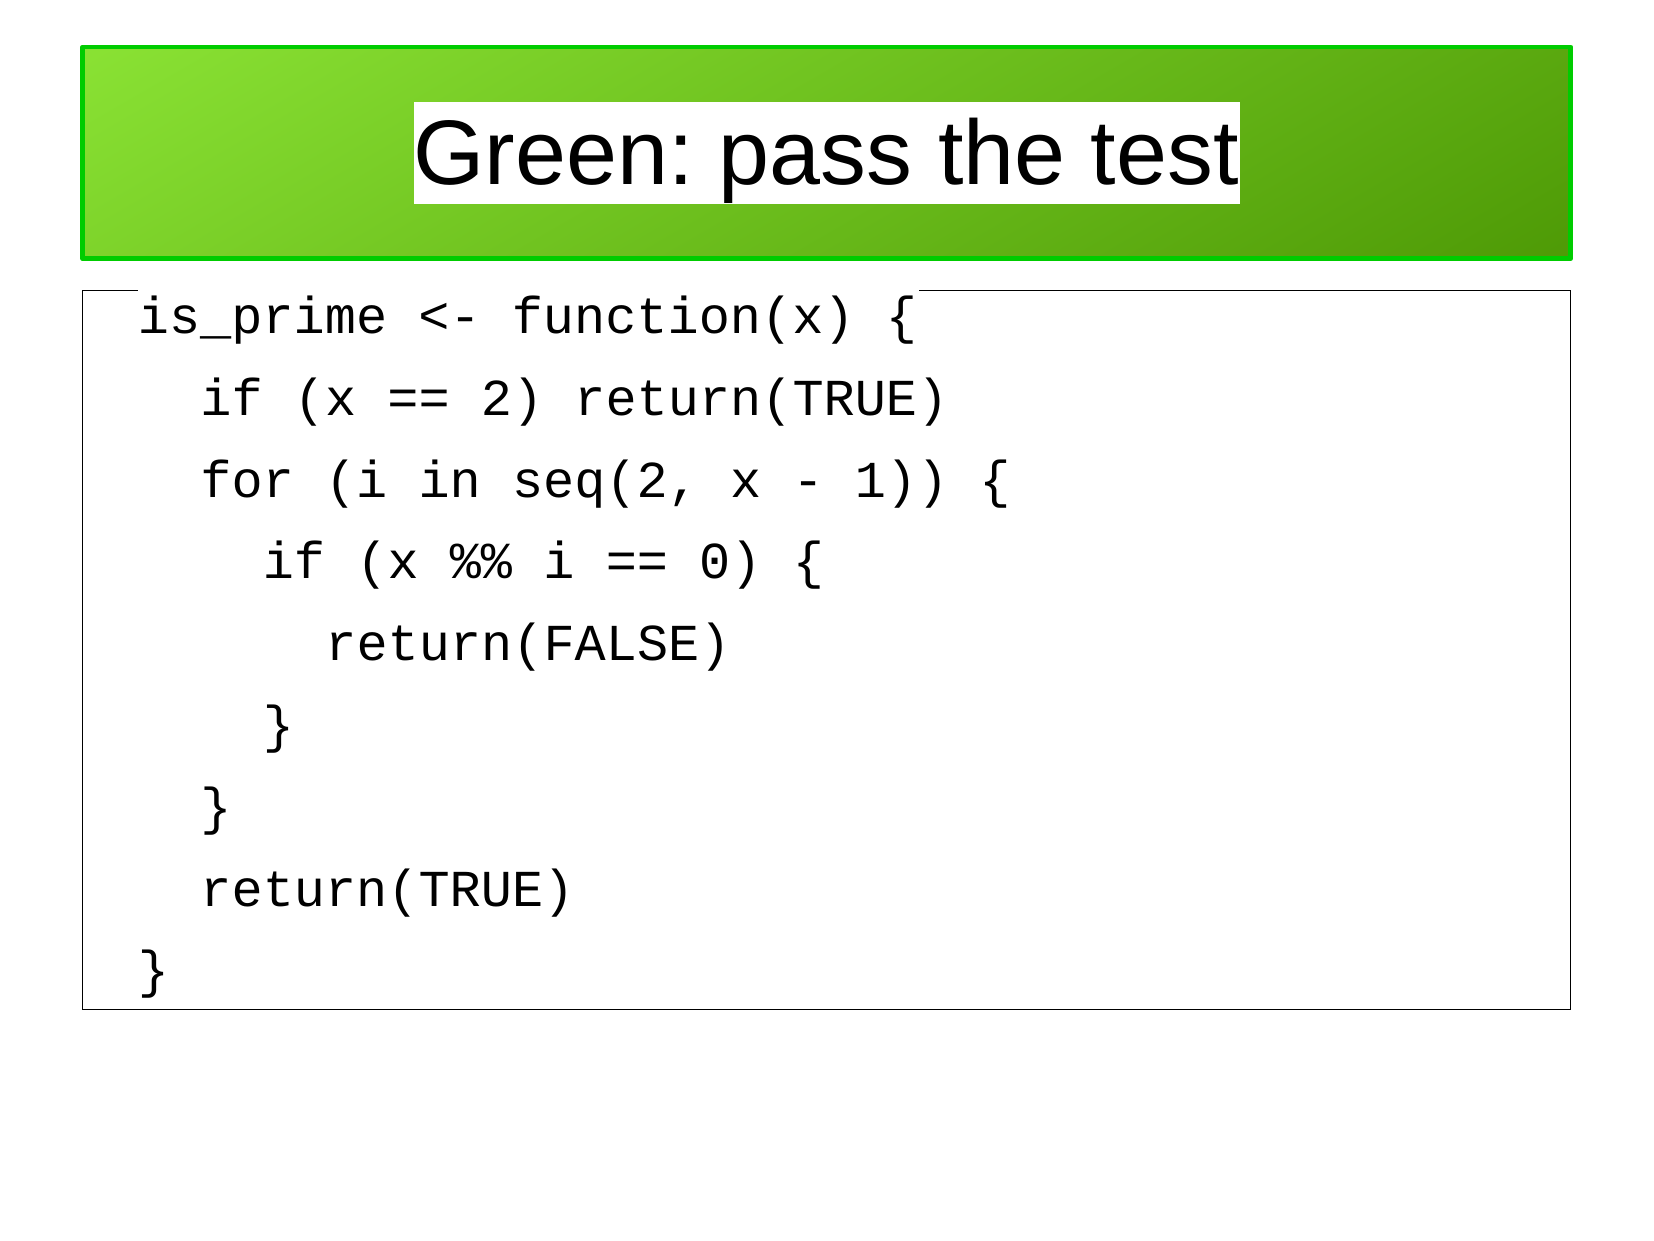

# Green: pass the test
is_prime <- function(x) {
 if (x == 2) return(TRUE)
 for (i in seq(2, x - 1)) {
 if (x %% i == 0) {
 return(FALSE)
 }
 }
 return(TRUE)
}